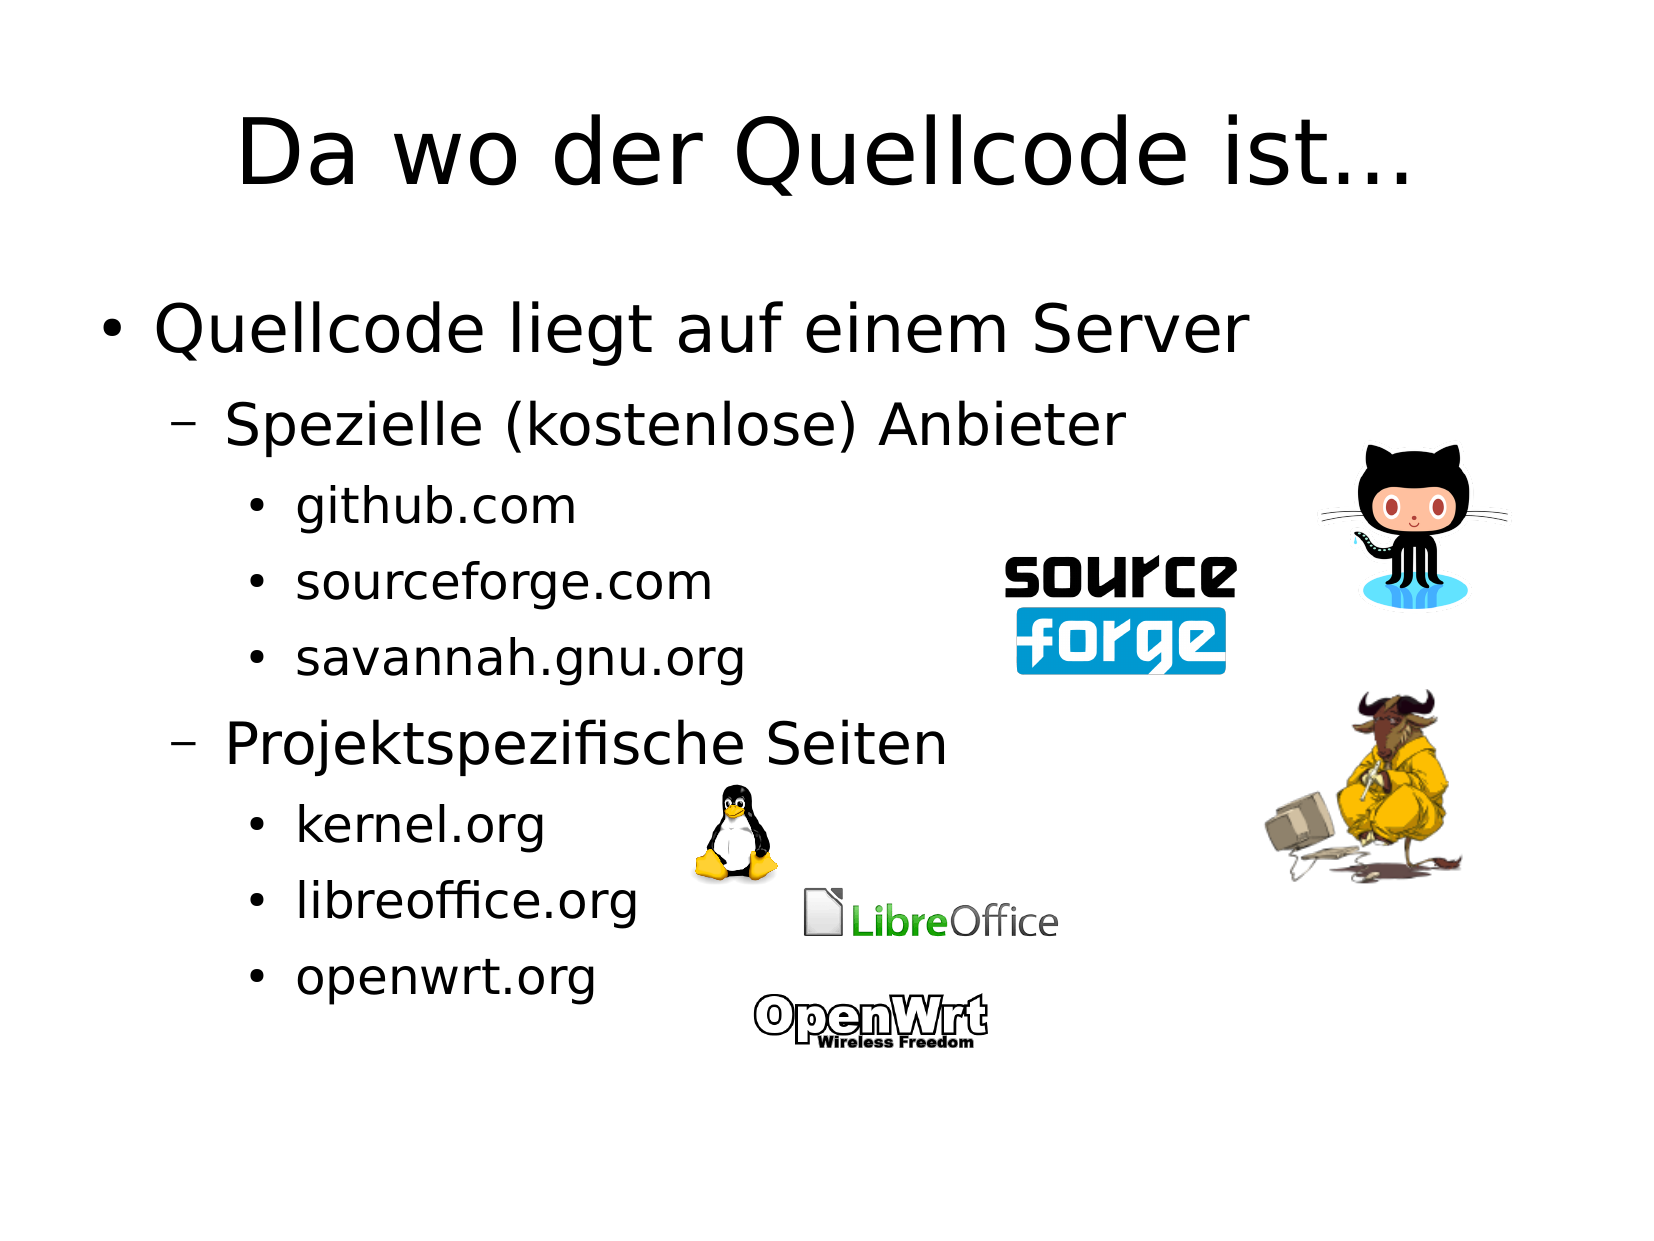

# Da wo der Quellcode ist...
Quellcode liegt auf einem Server
Spezielle (kostenlose) Anbieter
github.com
sourceforge.com
savannah.gnu.org
Projektspezifische Seiten
kernel.org
libreoffice.org
openwrt.org